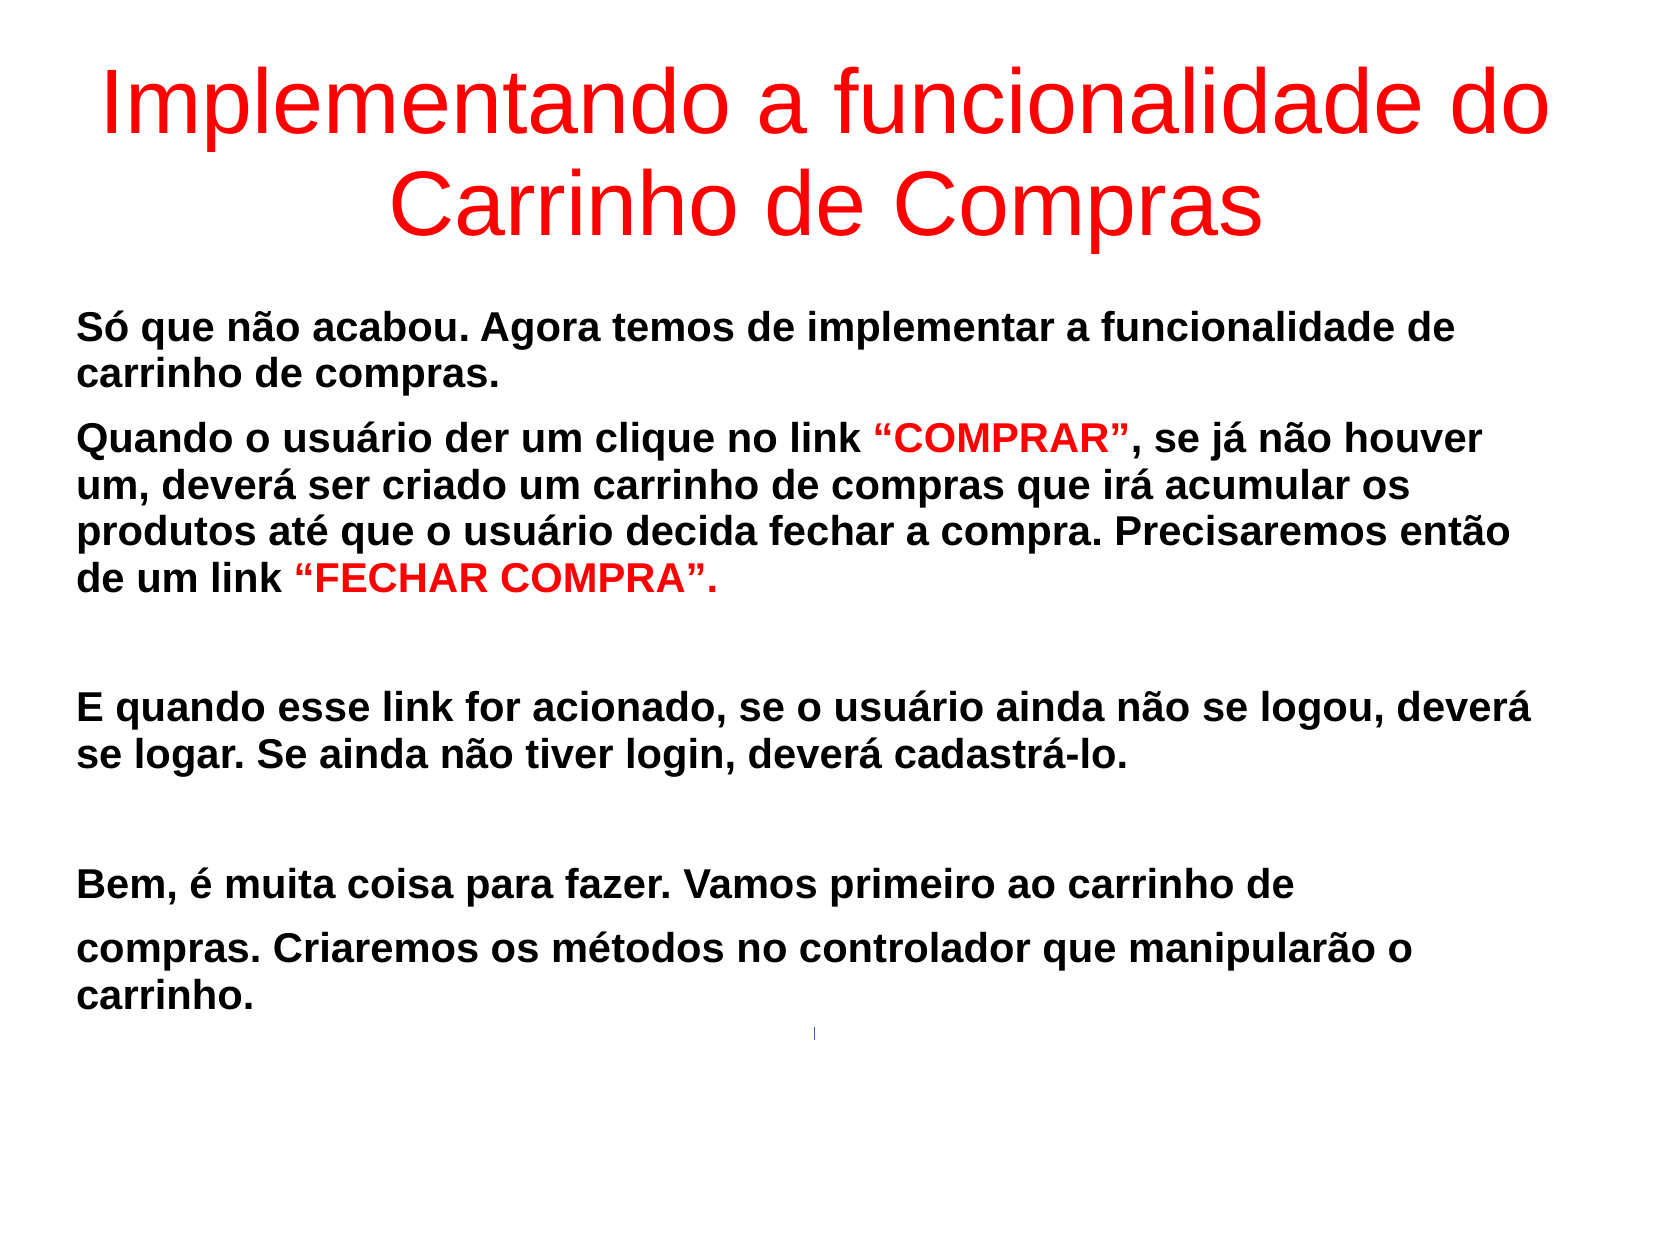

# Implementando a funcionalidade do Carrinho de Compras
Só que não acabou. Agora temos de implementar a funcionalidade de carrinho de compras.
Quando o usuário der um clique no link “COMPRAR”, se já não houver um, deverá ser criado um carrinho de compras que irá acumular os produtos até que o usuário decida fechar a compra. Precisaremos então de um link “FECHAR COMPRA”.
E quando esse link for acionado, se o usuário ainda não se logou, deverá se logar. Se ainda não tiver login, deverá cadastrá-lo.
Bem, é muita coisa para fazer. Vamos primeiro ao carrinho de
compras. Criaremos os métodos no controlador que manipularão o carrinho.